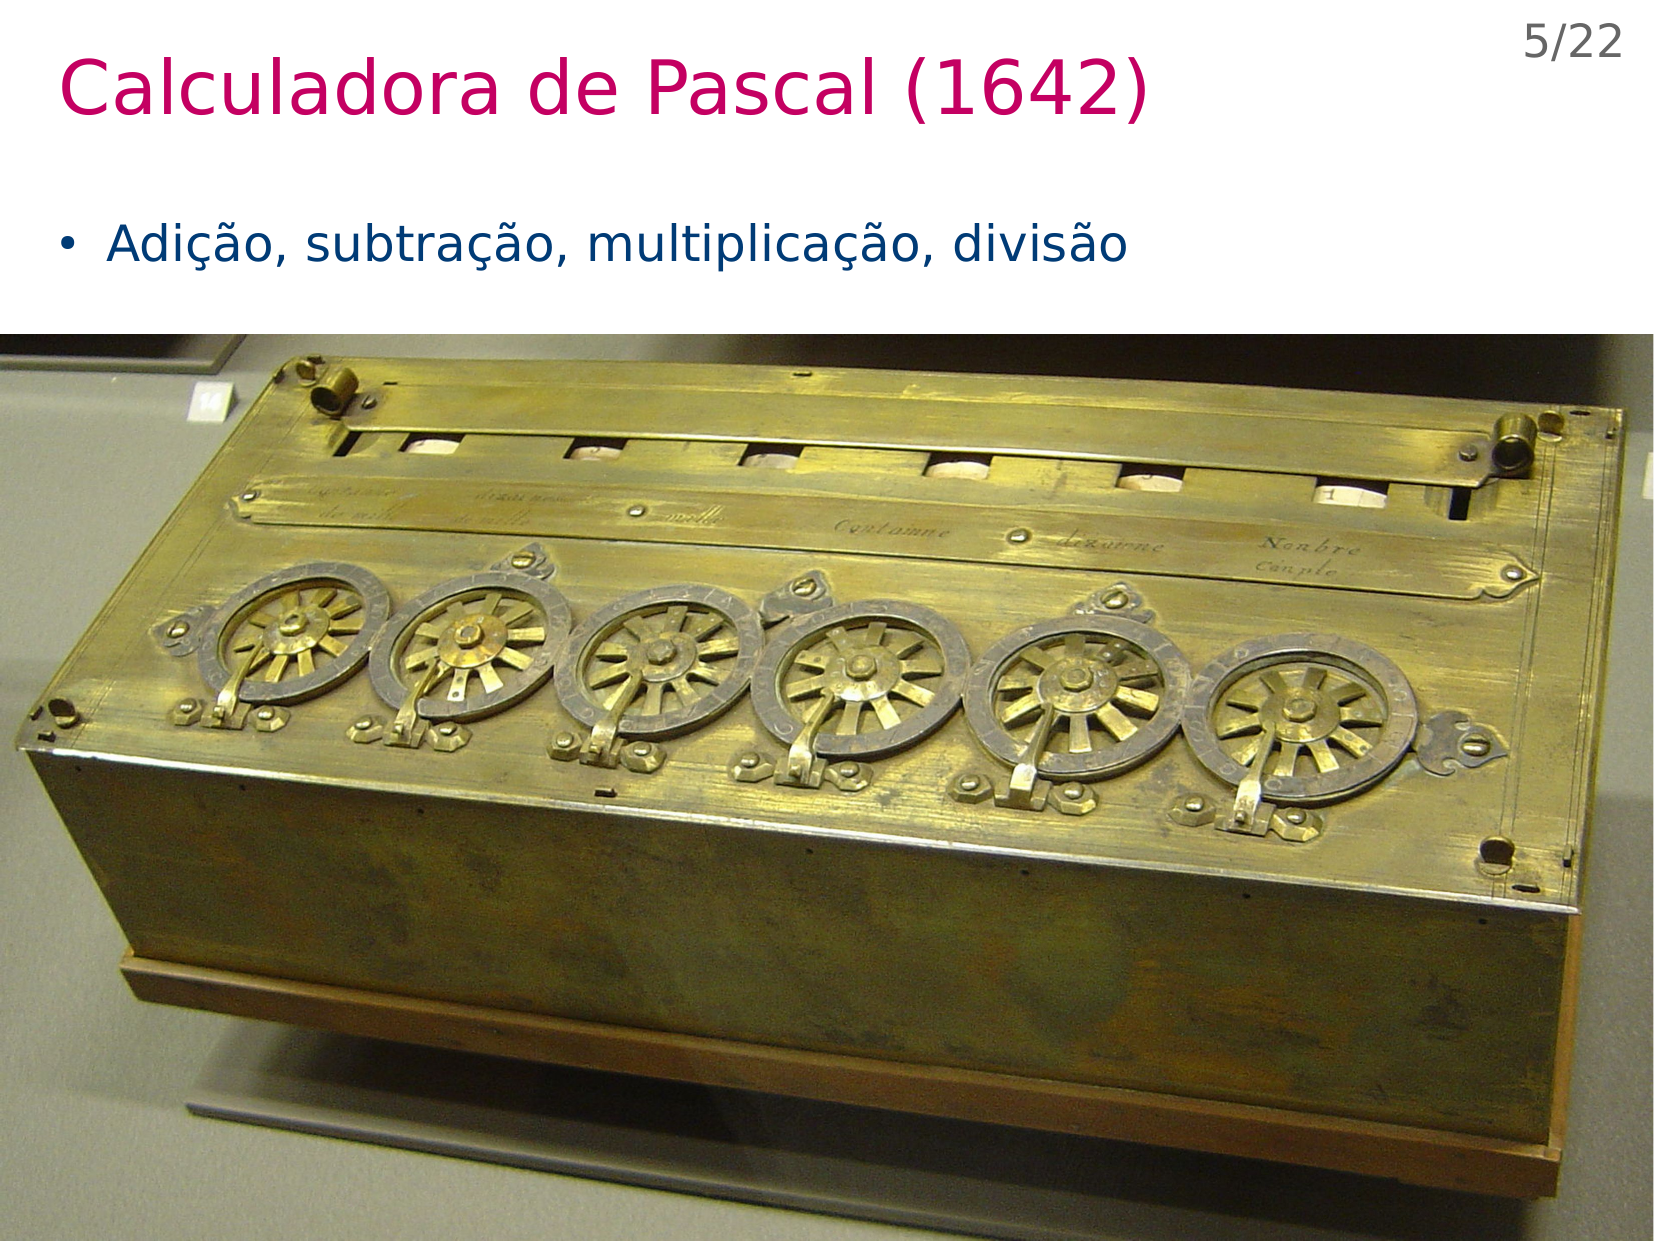

5
# Calculadora de Pascal (1642)
Adição, subtração, multiplicação, divisão